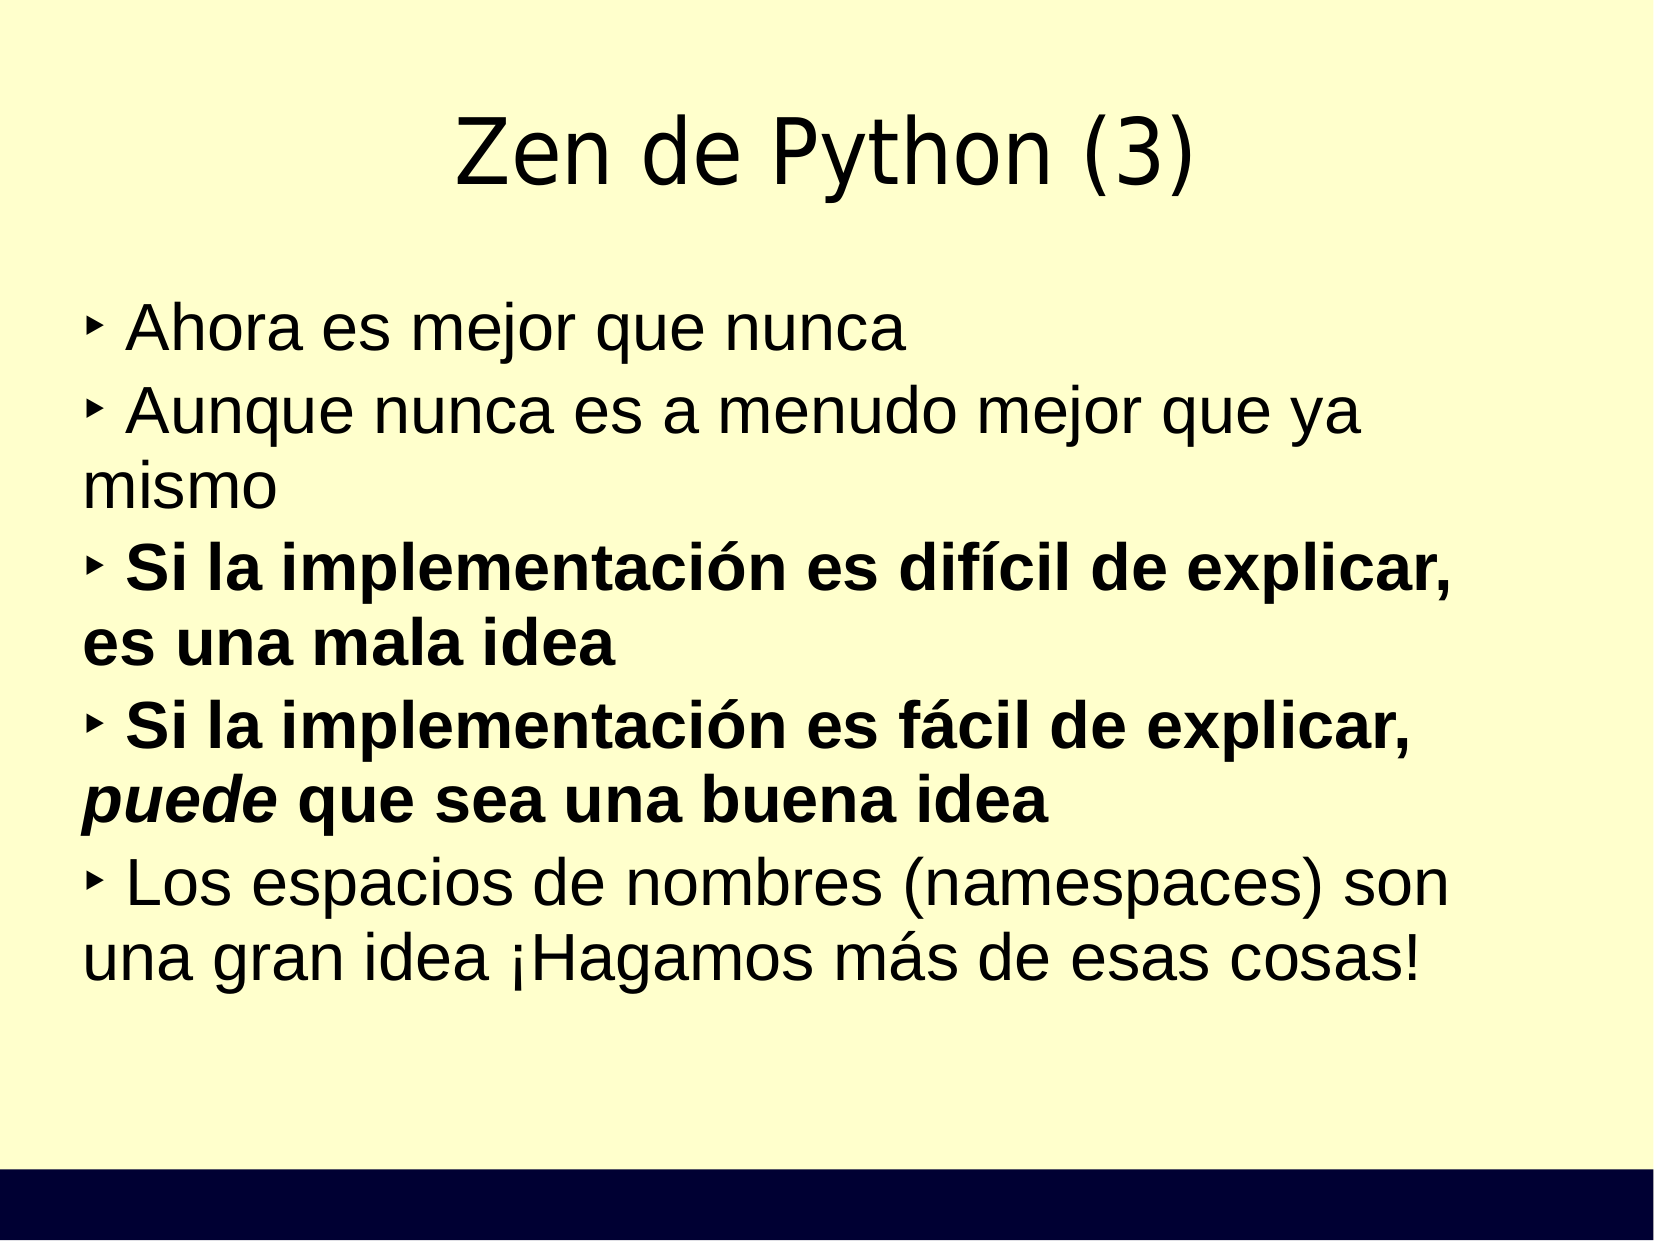

# Zen de Python (3)
‣ Ahora es mejor que nunca
‣ Aunque nunca es a menudo mejor que ya mismo
‣ Si la implementación es difícil de explicar, es una mala idea
‣ Si la implementación es fácil de explicar, puede que sea una buena idea
‣ Los espacios de nombres (namespaces) son una gran idea ¡Hagamos más de esas cosas!